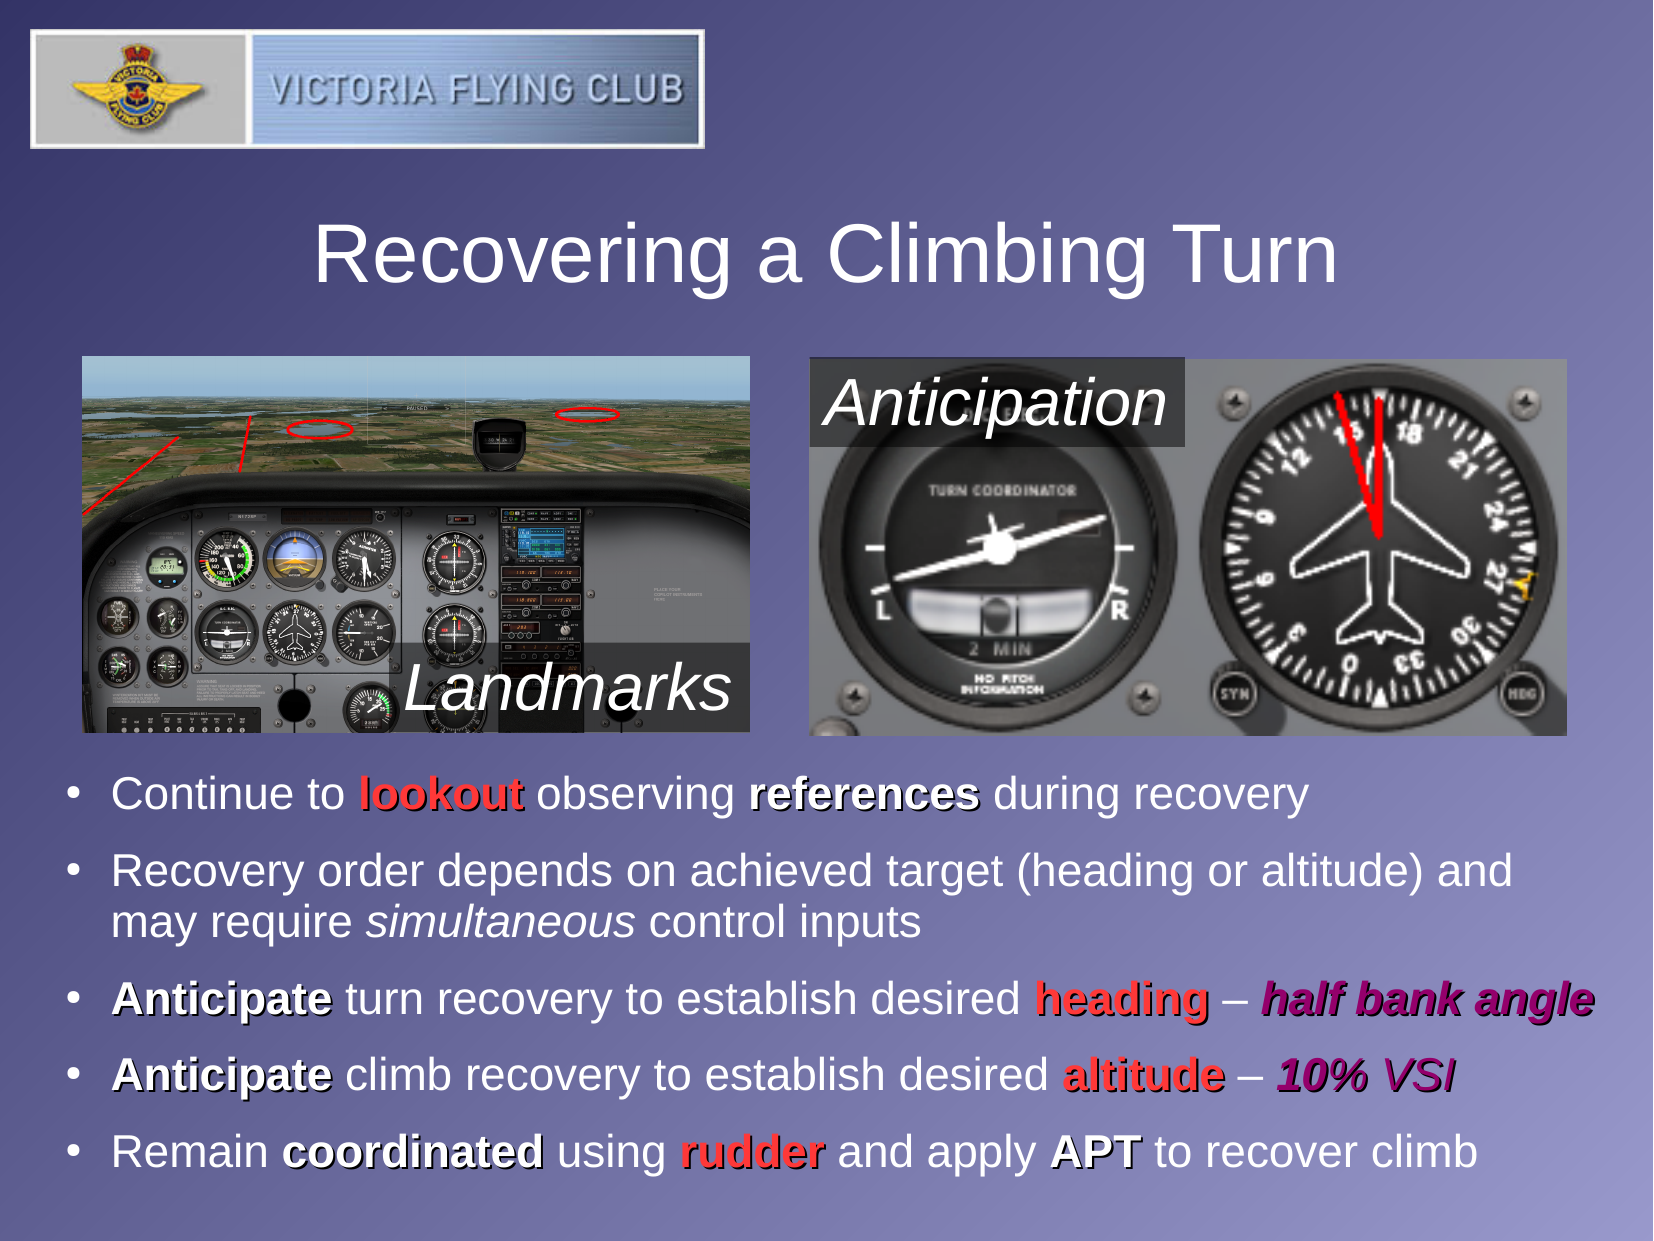

# Recovering a Climbing Turn
Anticipation
Landmarks
Continue to lookout observing references during recovery
Recovery order depends on achieved target (heading or altitude) and may require simultaneous control inputs
Anticipate turn recovery to establish desired heading – half bank angle
Anticipate climb recovery to establish desired altitude – 10% VSI
Remain coordinated using rudder and apply APT to recover climb